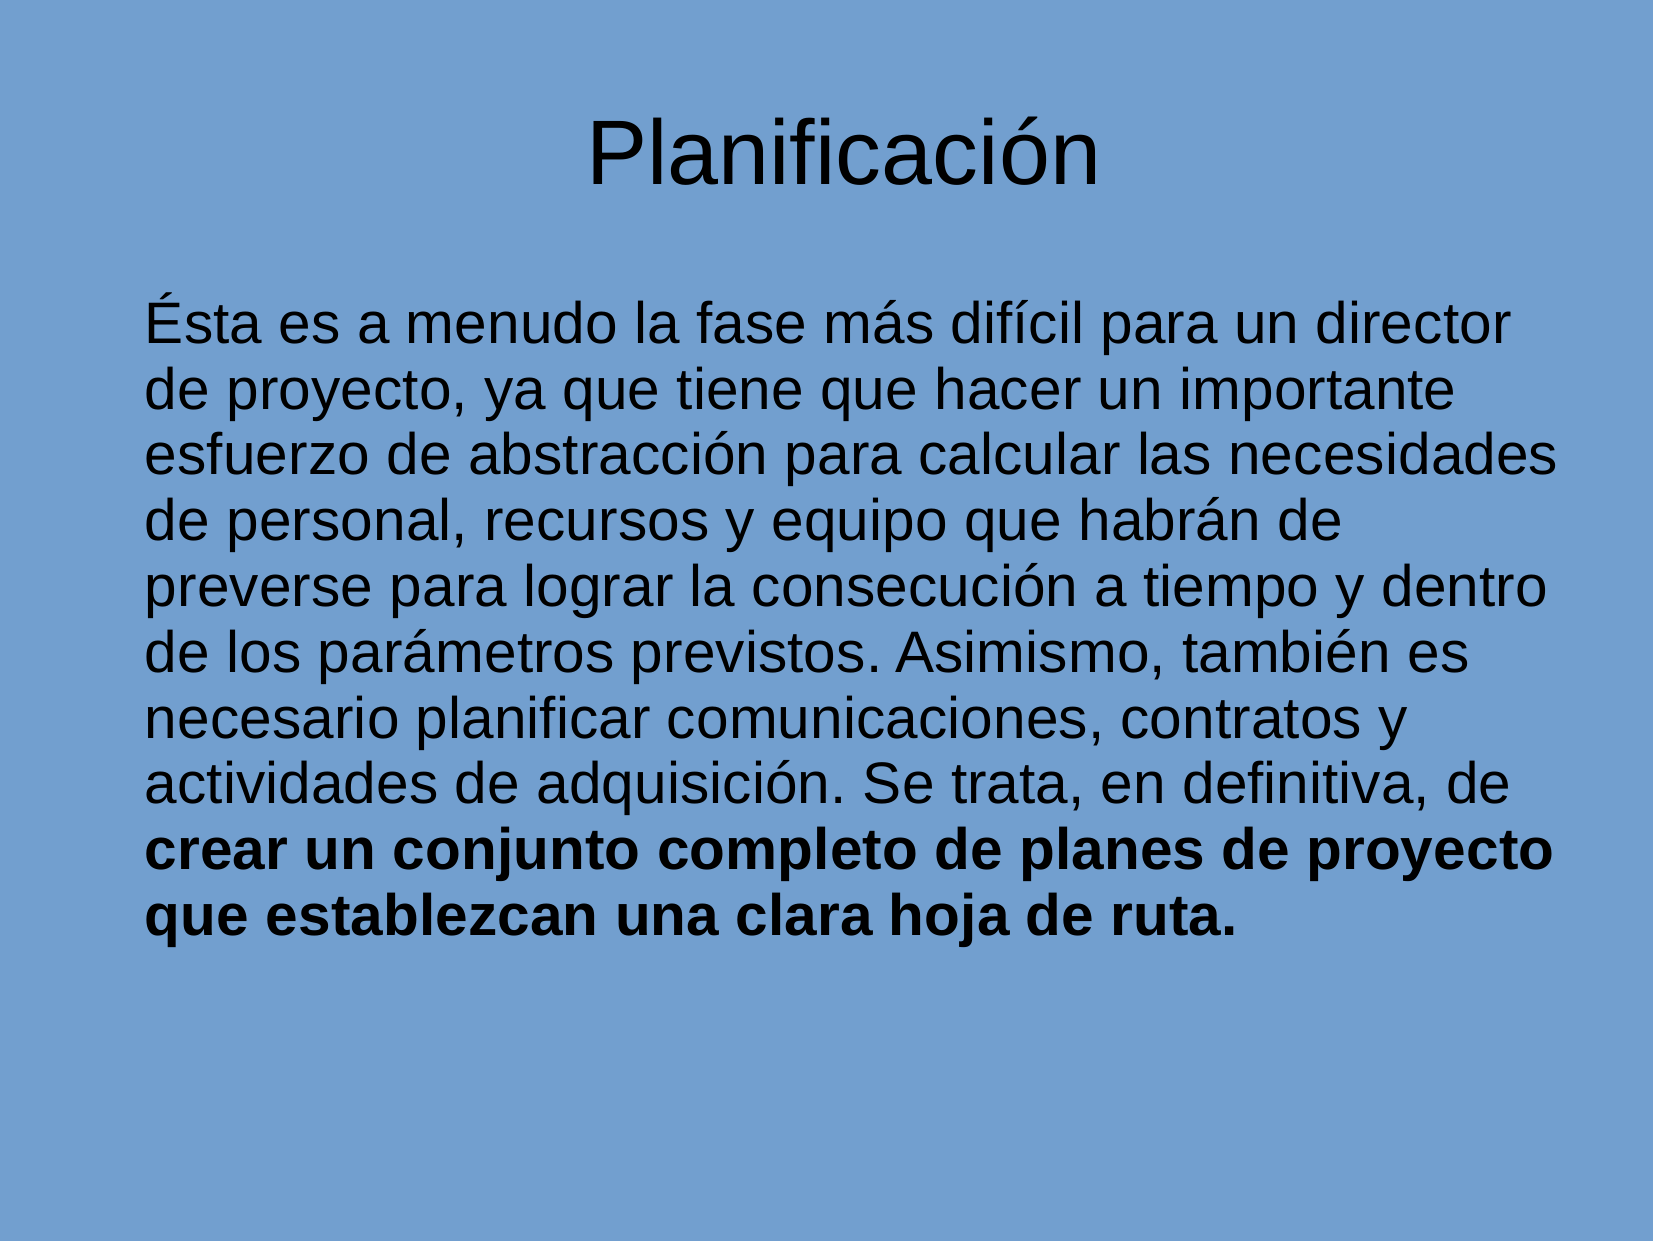

# Planificación
Ésta es a menudo la fase más difícil para un director de proyecto, ya que tiene que hacer un importante esfuerzo de abstracción para calcular las necesidades de personal, recursos y equipo que habrán de preverse para lograr la consecución a tiempo y dentro de los parámetros previstos. Asimismo, también es necesario planificar comunicaciones, contratos y actividades de adquisición. Se trata, en definitiva, de crear un conjunto completo de planes de proyecto que establezcan una clara hoja de ruta.